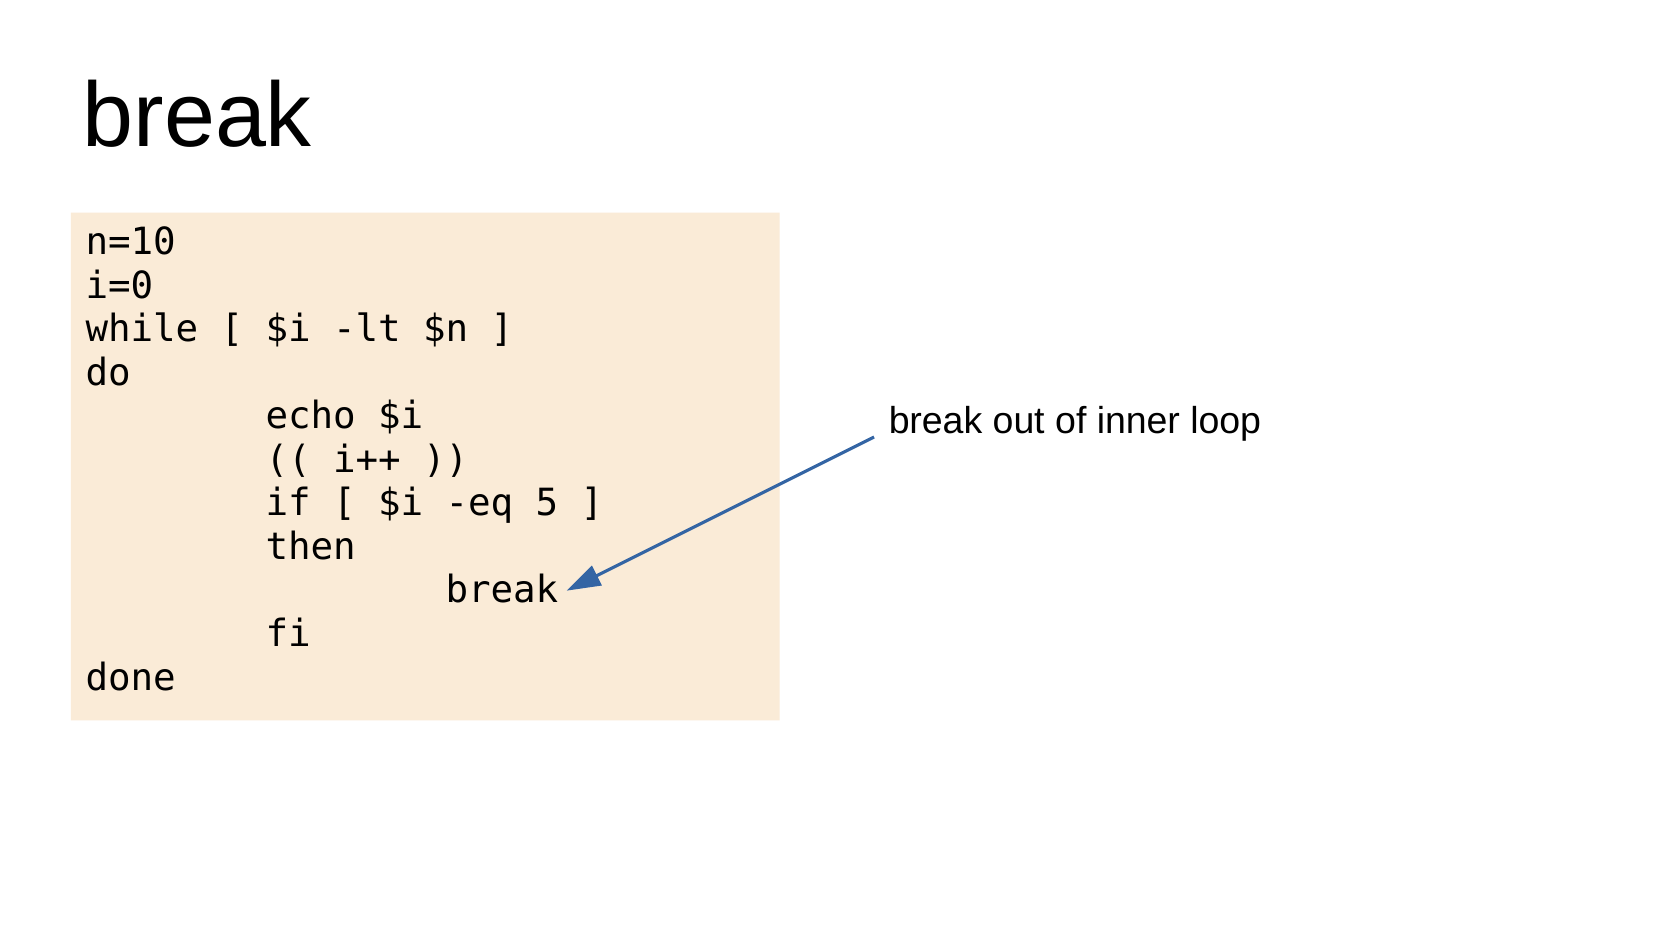

# break
n=10
i=0
while [ $i -lt $n ]
do
 echo $i
 (( i++ ))
 if [ $i -eq 5 ]
 then
 break
 fi
done
break out of inner loop